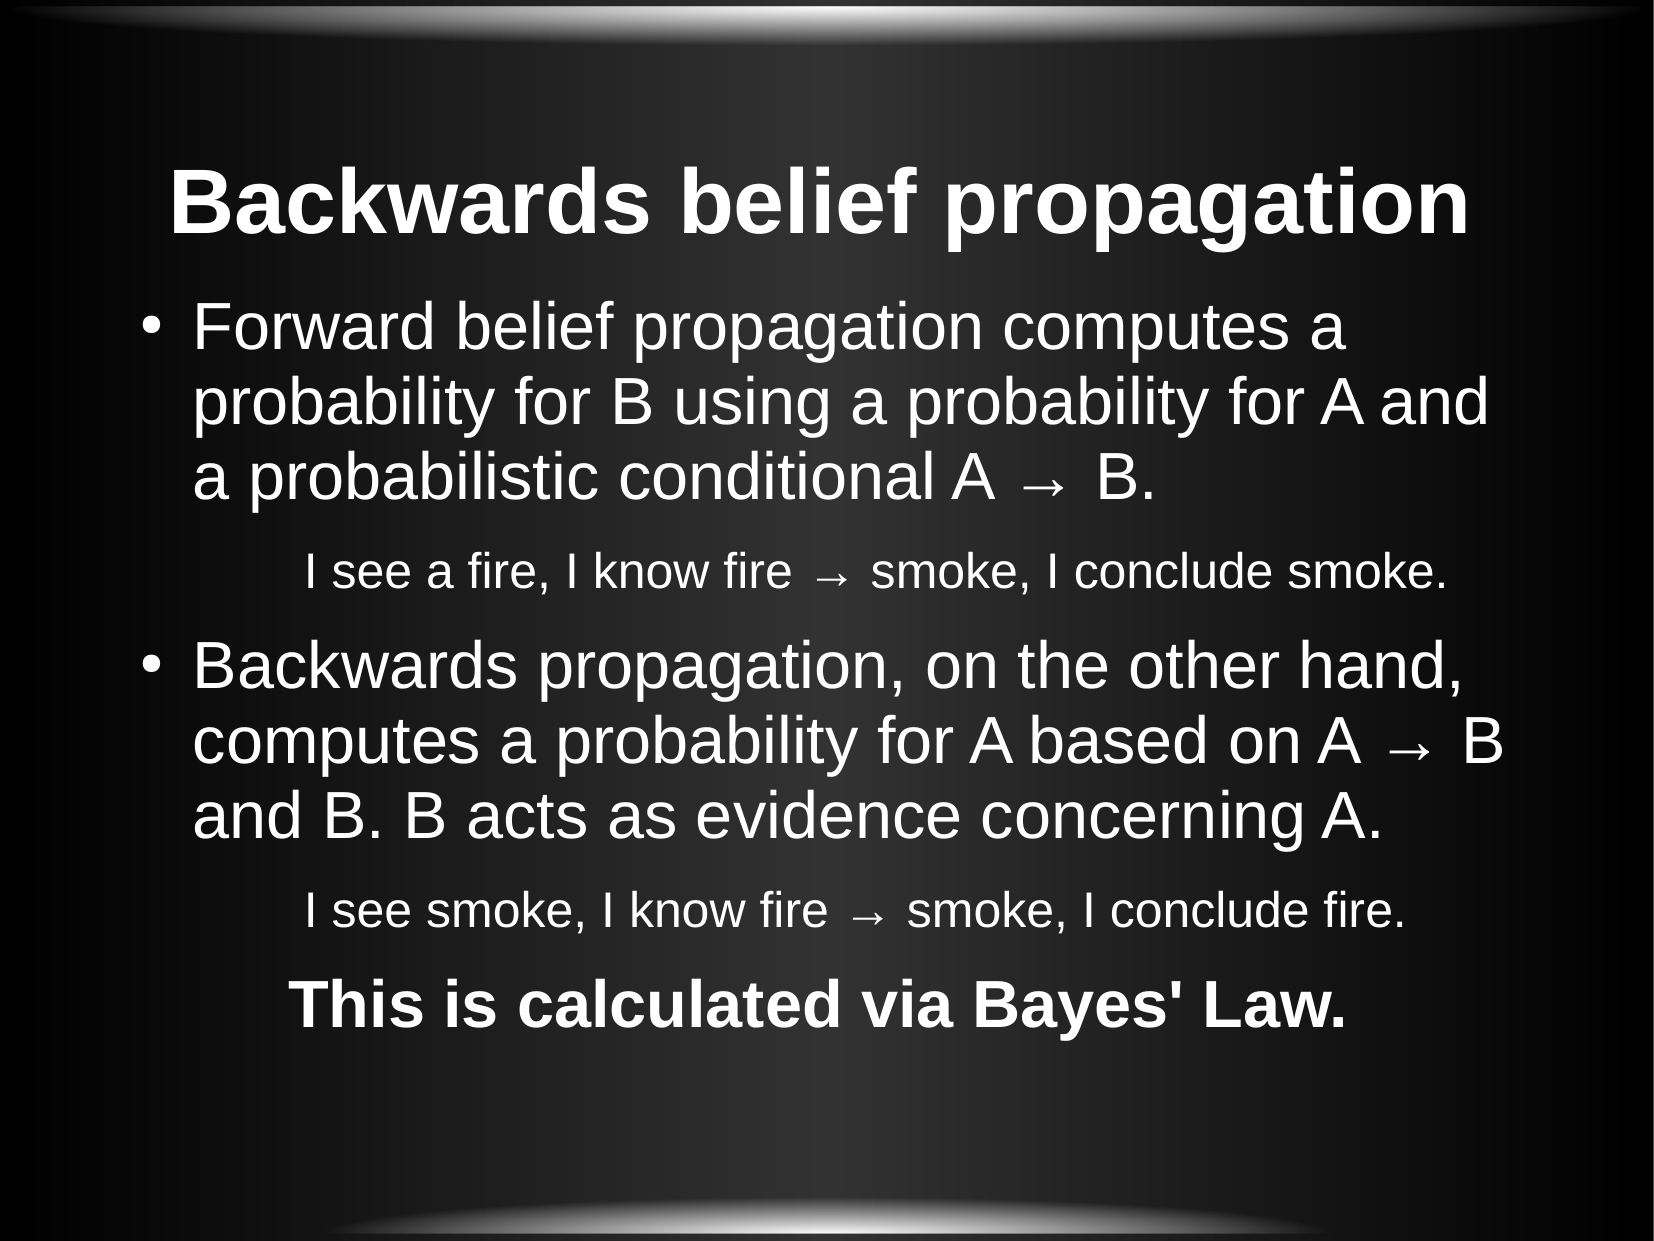

# Backwards belief propagation
Forward belief propagation computes a probability for B using a probability for A and a probabilistic conditional A → B.
 I see a fire, I know fire → smoke, I conclude smoke.
Backwards propagation, on the other hand, computes a probability for A based on A → B and B. B acts as evidence concerning A.
 I see smoke, I know fire → smoke, I conclude fire.
 This is calculated via Bayes' Law.